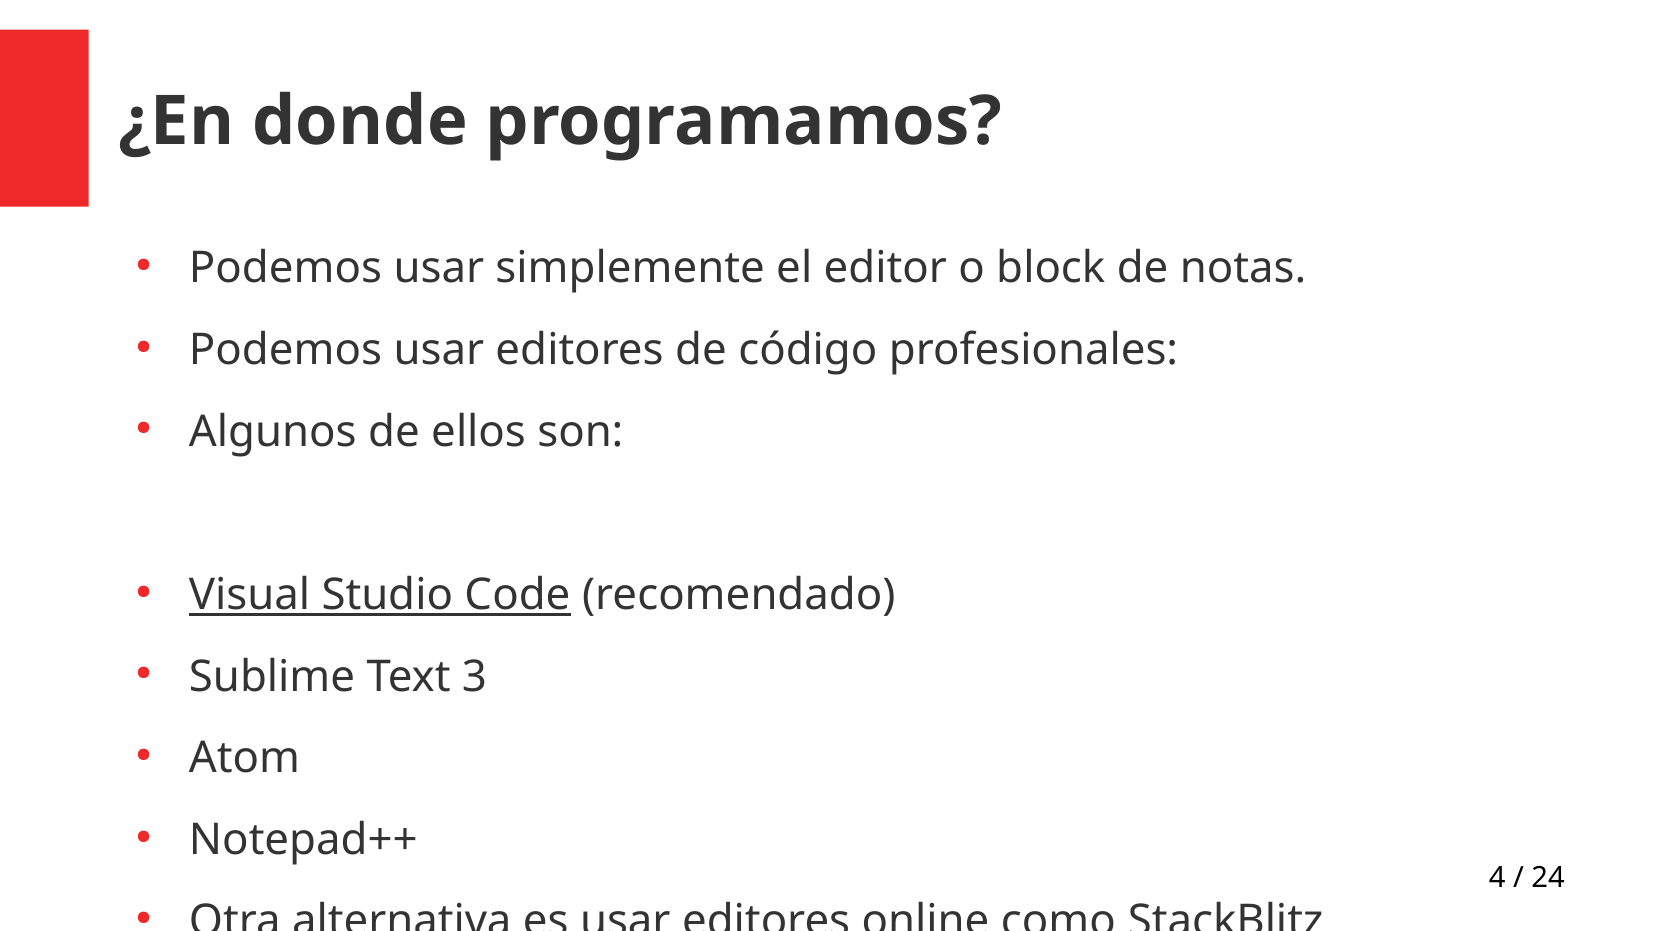

# ¿En donde programamos?
Podemos usar simplemente el editor o block de notas.
Podemos usar editores de código profesionales:
Algunos de ellos son:
Visual Studio Code (recomendado)
Sublime Text 3
Atom
Notepad++
Otra alternativa es usar editores online como StackBlitz
4